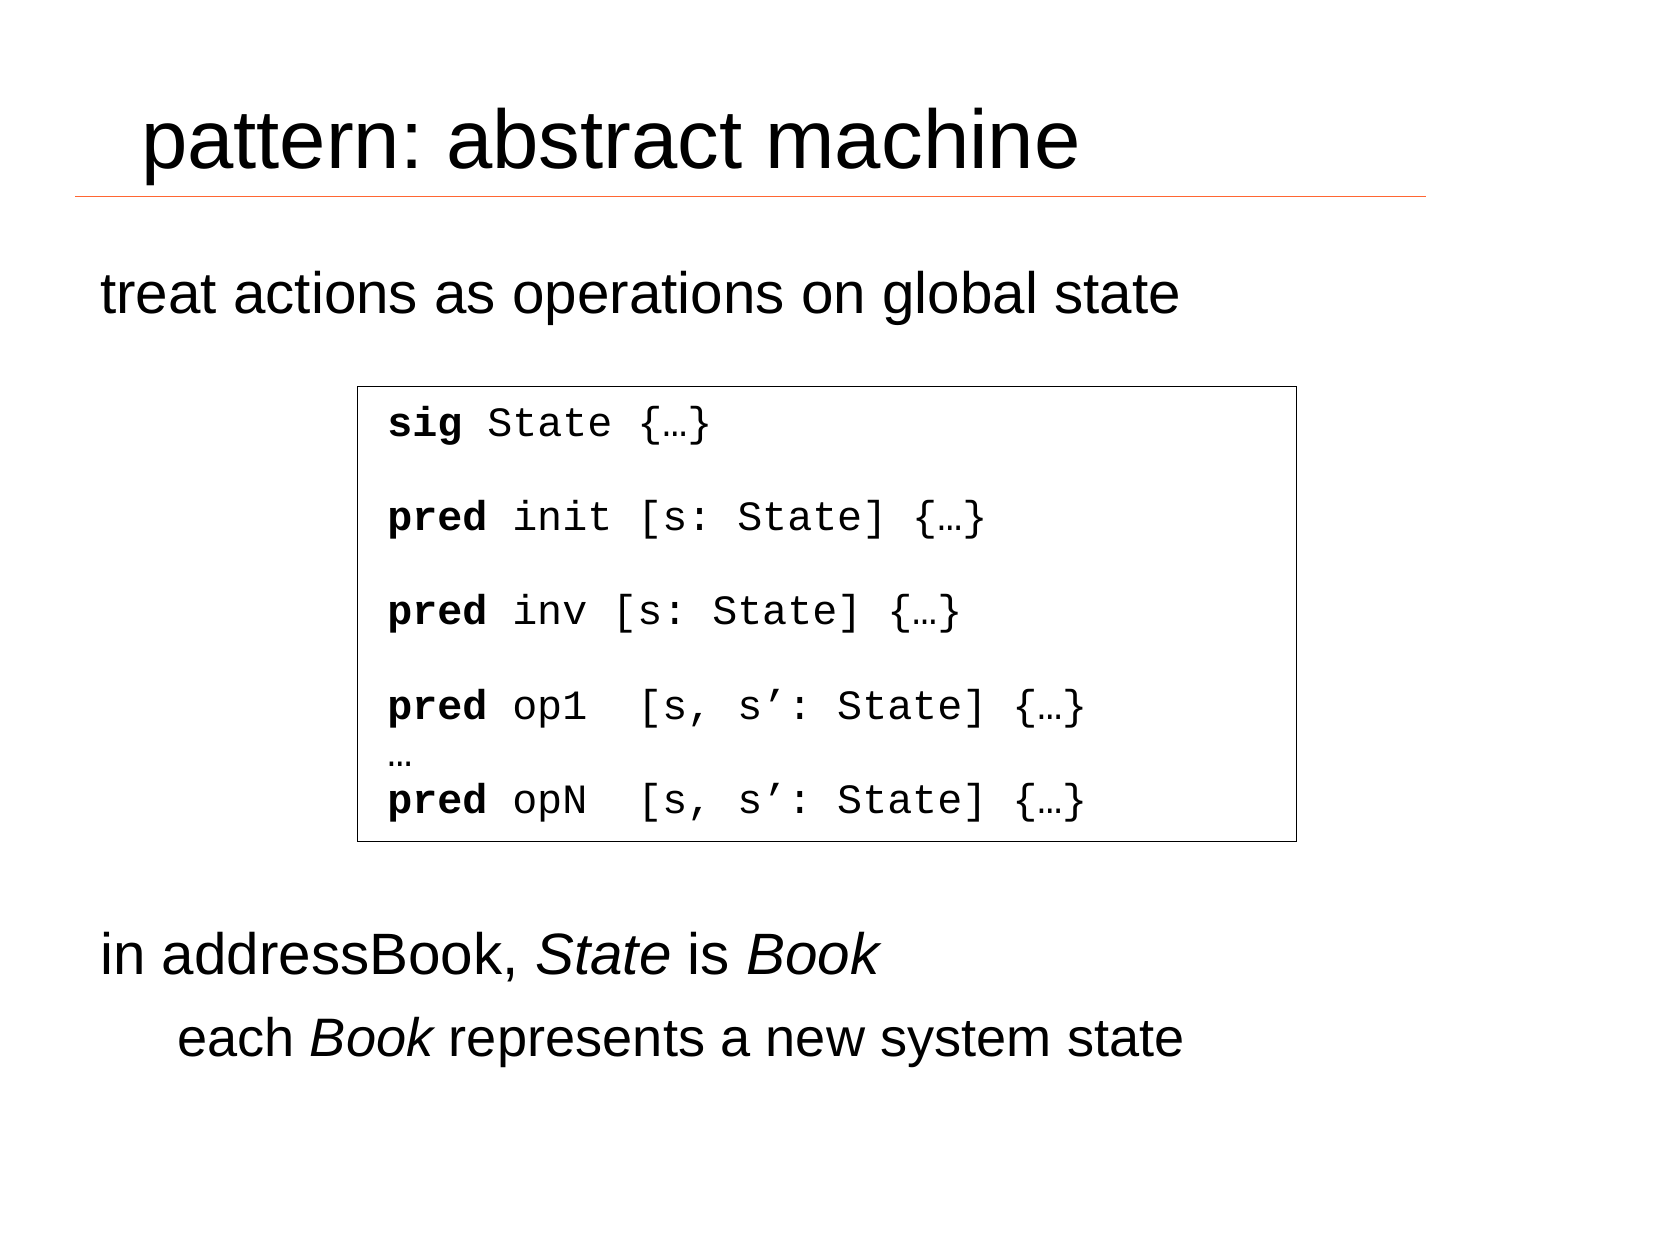

# pattern: abstract machine
treat actions as operations on global state
in addressBook, State is Book
each Book represents a new system state
sig State {…}
pred init [s: State] {…}
pred inv [s: State] {…}
pred op1 [s, s’: State] {…}
…
pred opN [s, s’: State] {…}